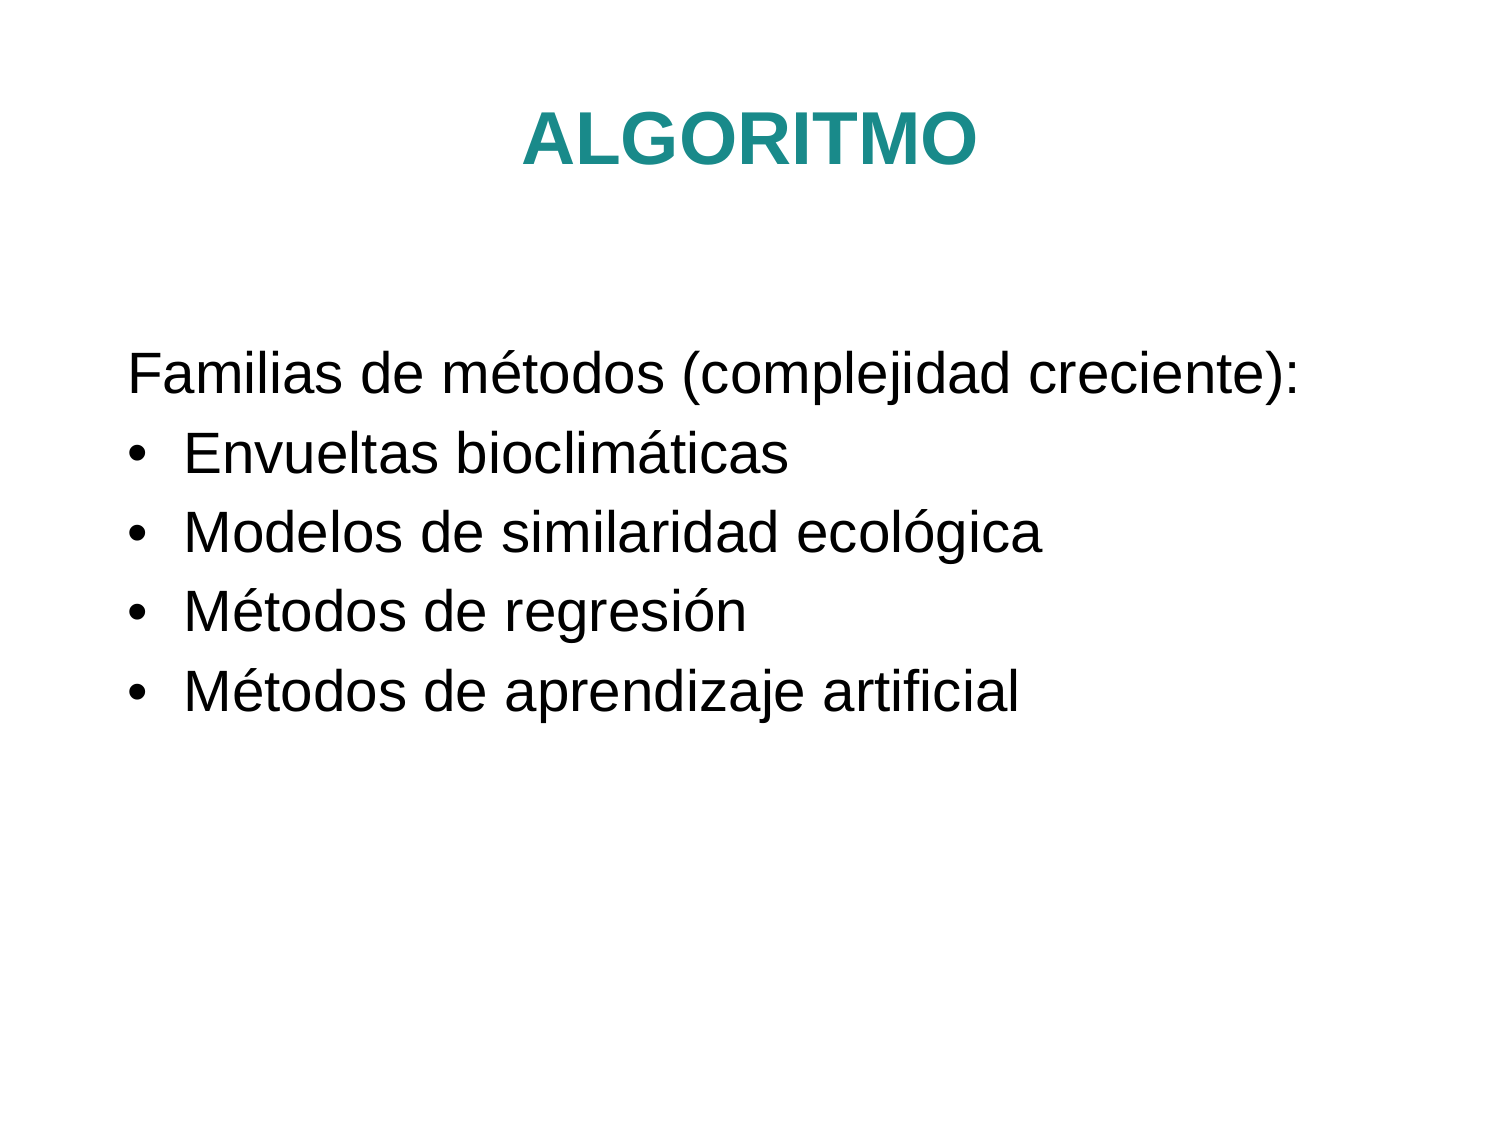

# ALGORITMO
Familias de métodos (complejidad creciente):
Envueltas bioclimáticas
Modelos de similaridad ecológica
Métodos de regresión
Métodos de aprendizaje artificial